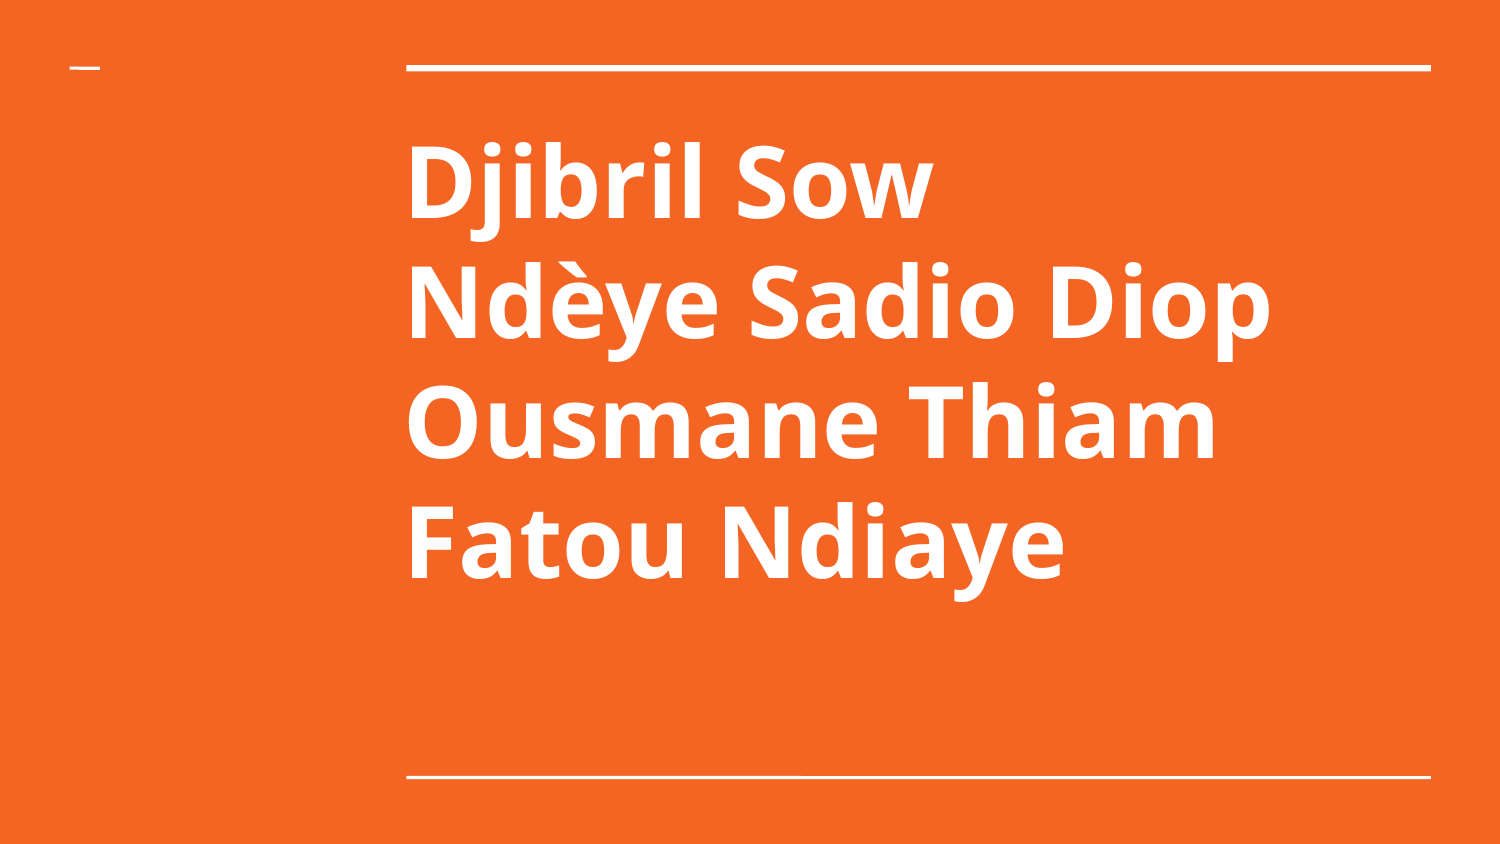

# Djibril Sow Ndèye Sadio Diop Ousmane Thiam Fatou Ndiaye